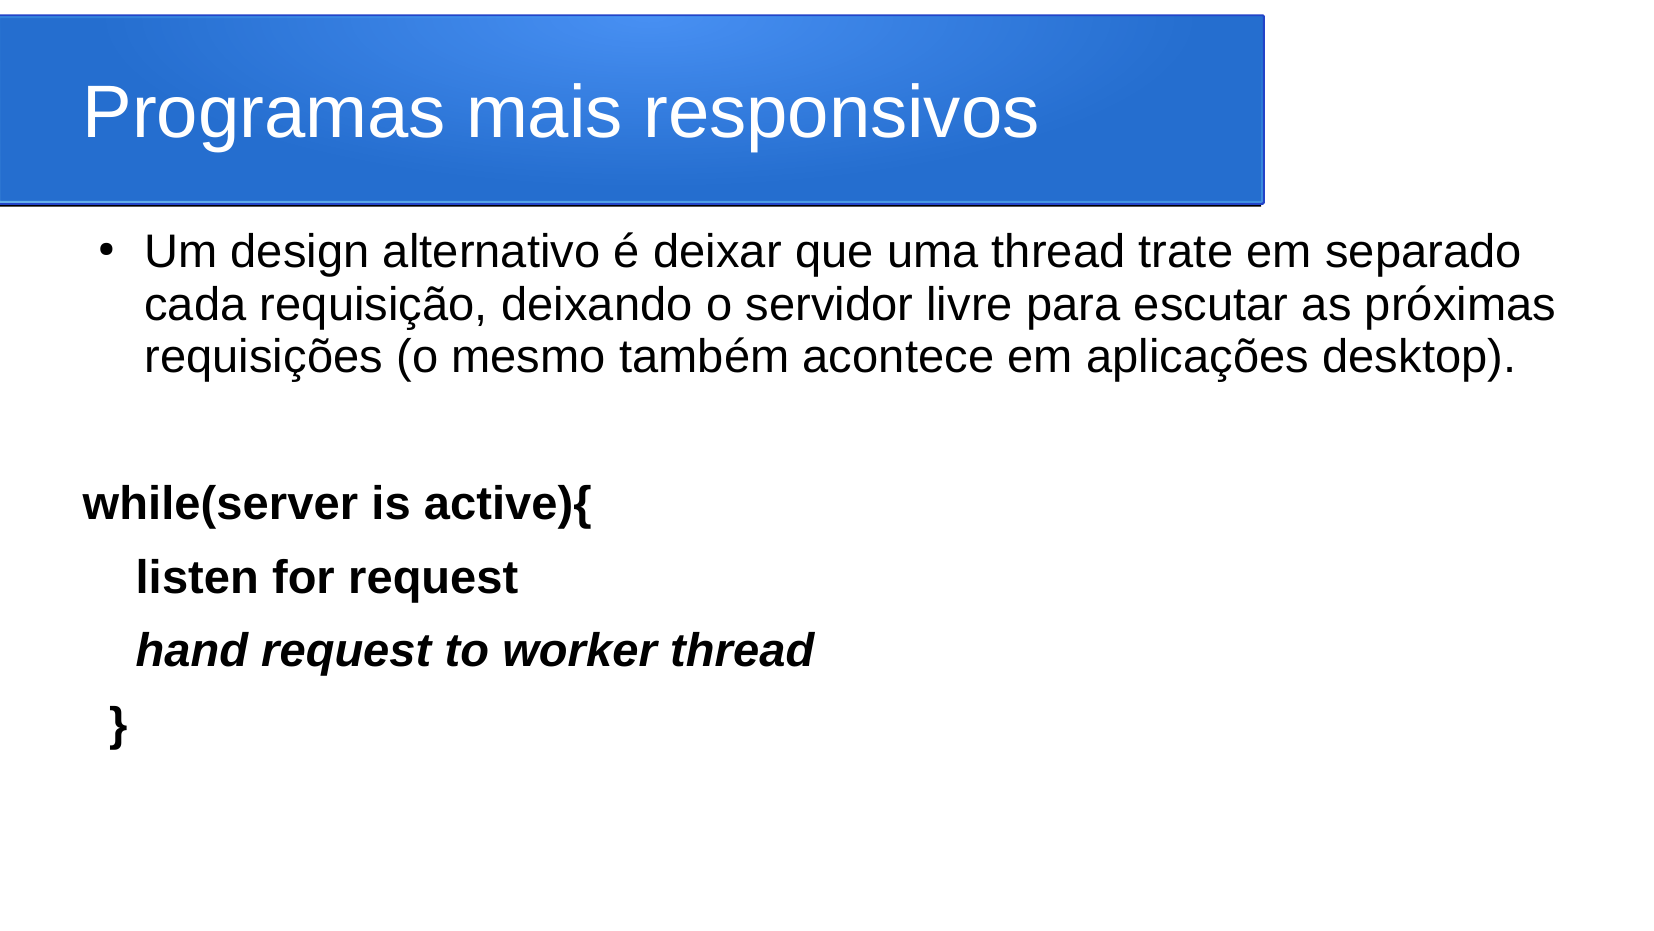

# Programas mais responsivos
Um design alternativo é deixar que uma thread trate em separado cada requisição, deixando o servidor livre para escutar as próximas requisições (o mesmo também acontece em aplicações desktop).
while(server is active){
 listen for request
 hand request to worker thread
 }